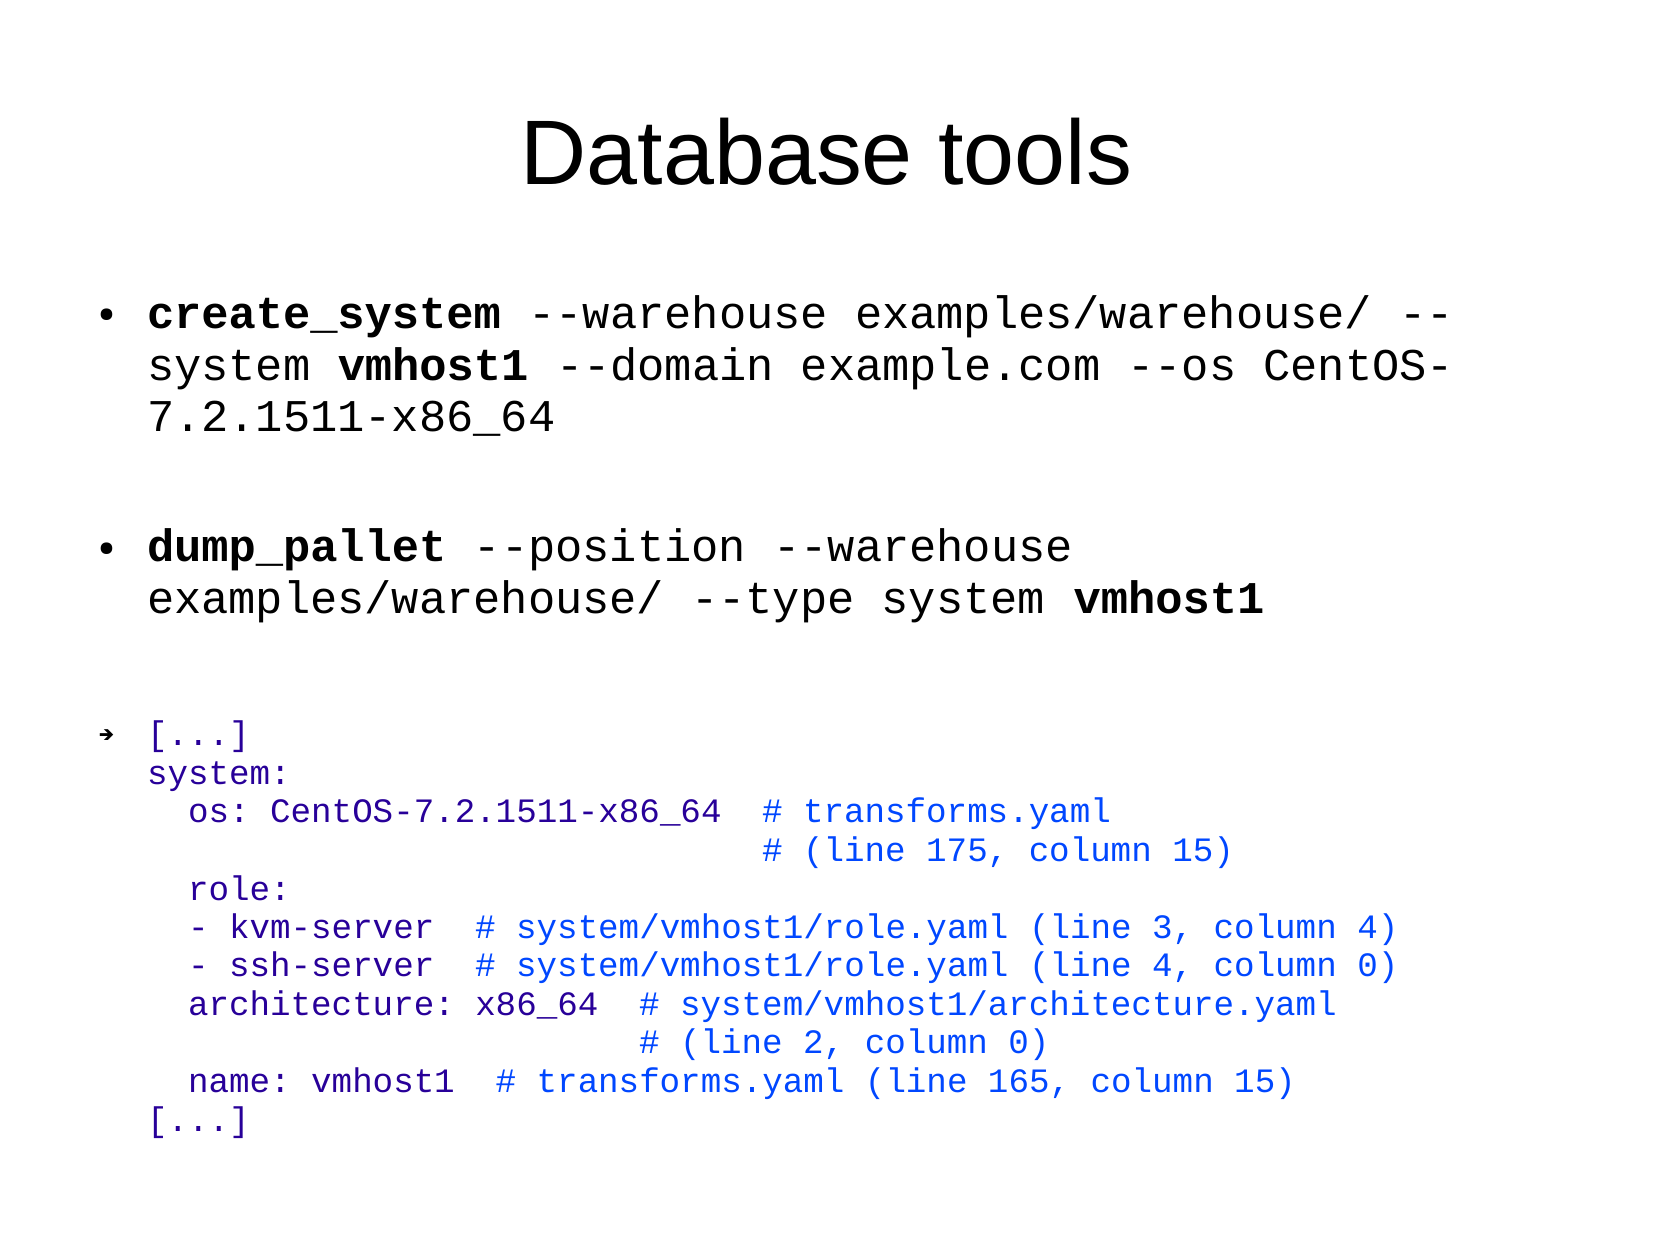

# Database tools
create_system --warehouse examples/warehouse/ --system vmhost1 --domain example.com --os CentOS-7.2.1511-x86_64
dump_pallet --position --warehouse examples/warehouse/ --type system vmhost1
[...]
system:
 os: CentOS-7.2.1511-x86_64  # transforms.yaml
                              # (line 175, column 15)
 role:
 - kvm-server  # system/vmhost1/role.yaml (line 3, column 4)
 - ssh-server  # system/vmhost1/role.yaml (line 4, column 0)
 architecture: x86_64  # system/vmhost1/architecture.yaml
                        # (line 2, column 0)
 name: vmhost1  # transforms.yaml (line 165, column 15)
[...]